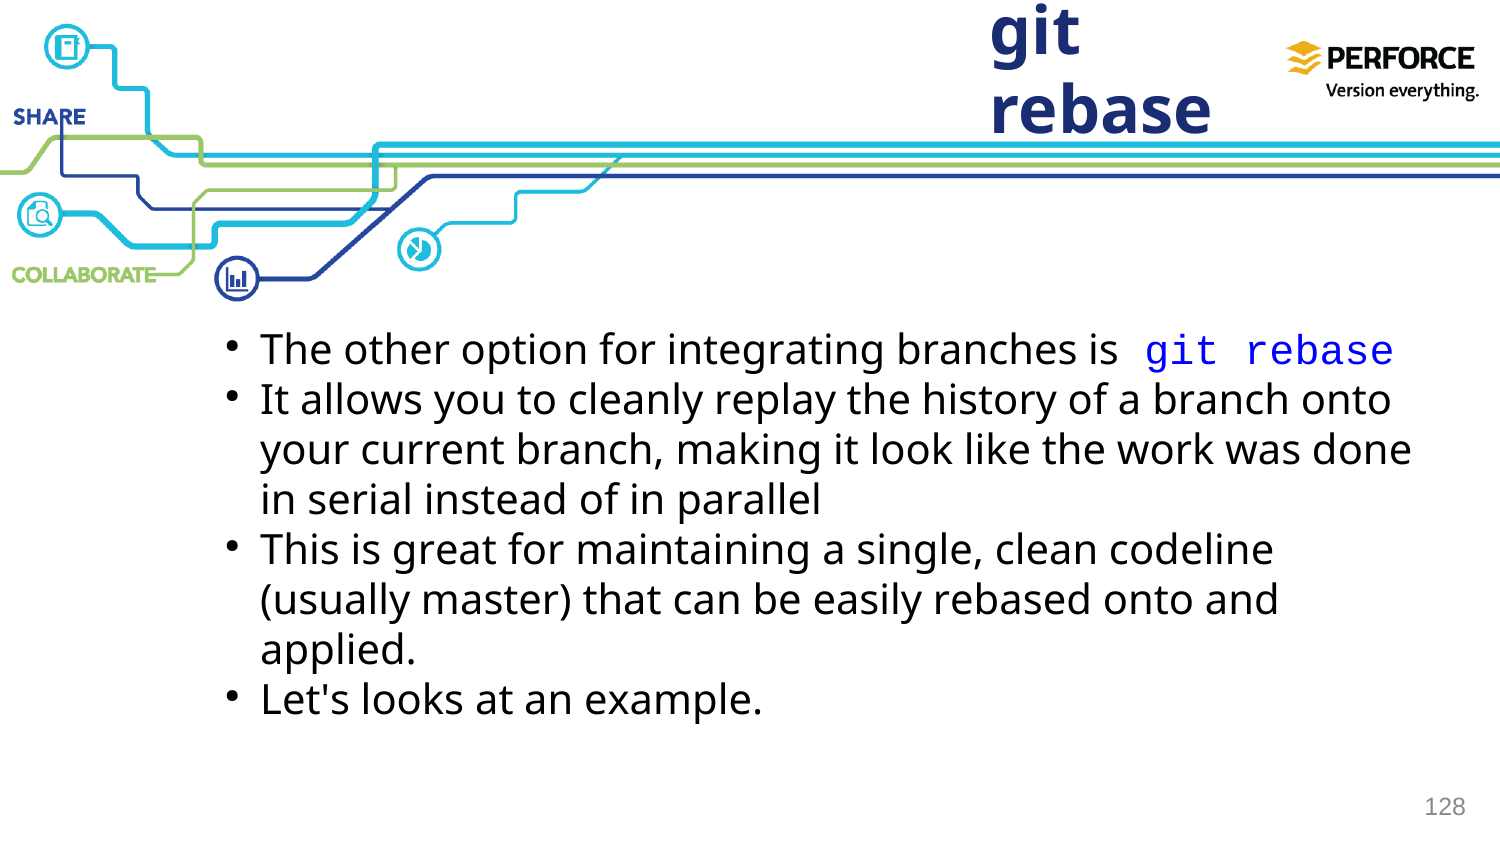

# git rebase
The other option for integrating branches is git rebase
It allows you to cleanly replay the history of a branch onto your current branch, making it look like the work was done in serial instead of in parallel
This is great for maintaining a single, clean codeline (usually master) that can be easily rebased onto and applied.
Let's looks at an example.